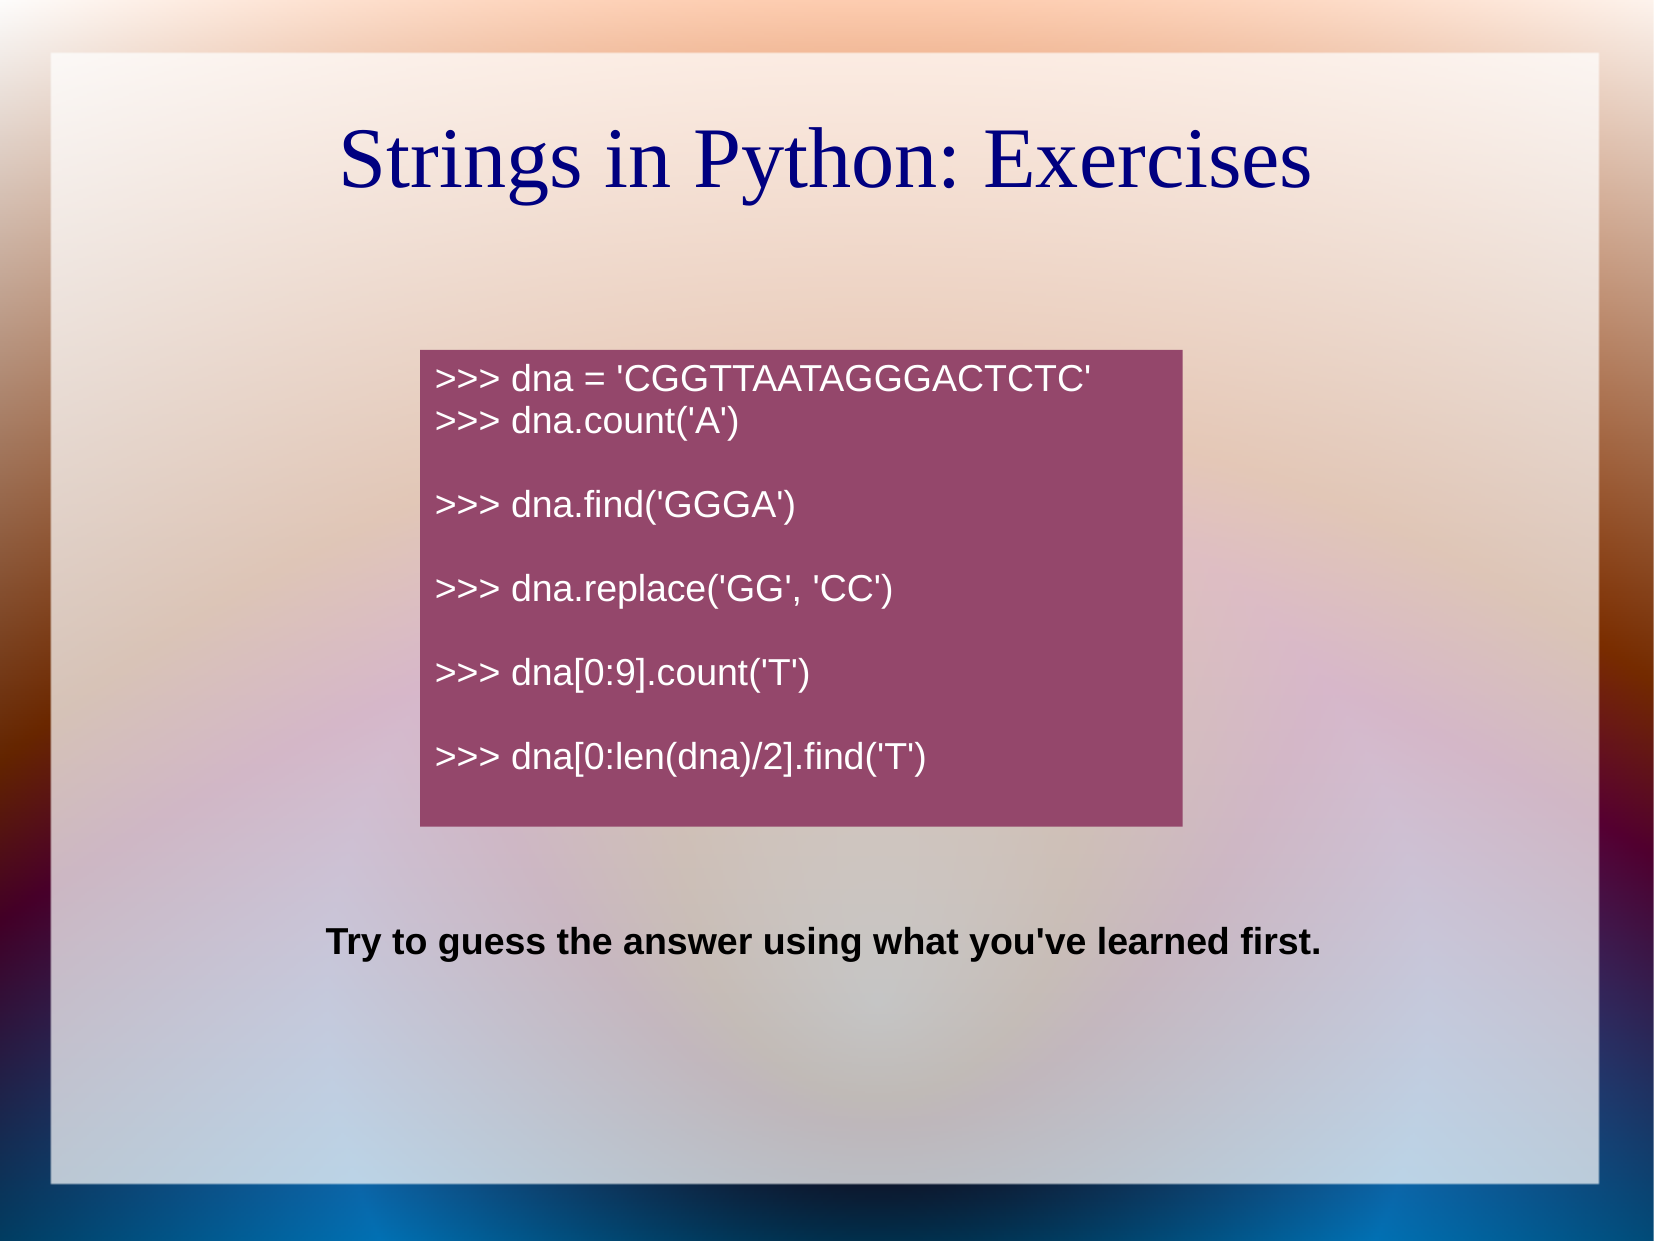

# Strings in Python: Exercises
>>> dna = 'CGGTTAATAGGGACTCTC'
>>> dna.count('A')
>>> dna.find('GGGA')
>>> dna.replace('GG', 'CC')
>>> dna[0:9].count('T')
>>> dna[0:len(dna)/2].find('T')
Try to guess the answer using what you've learned first.